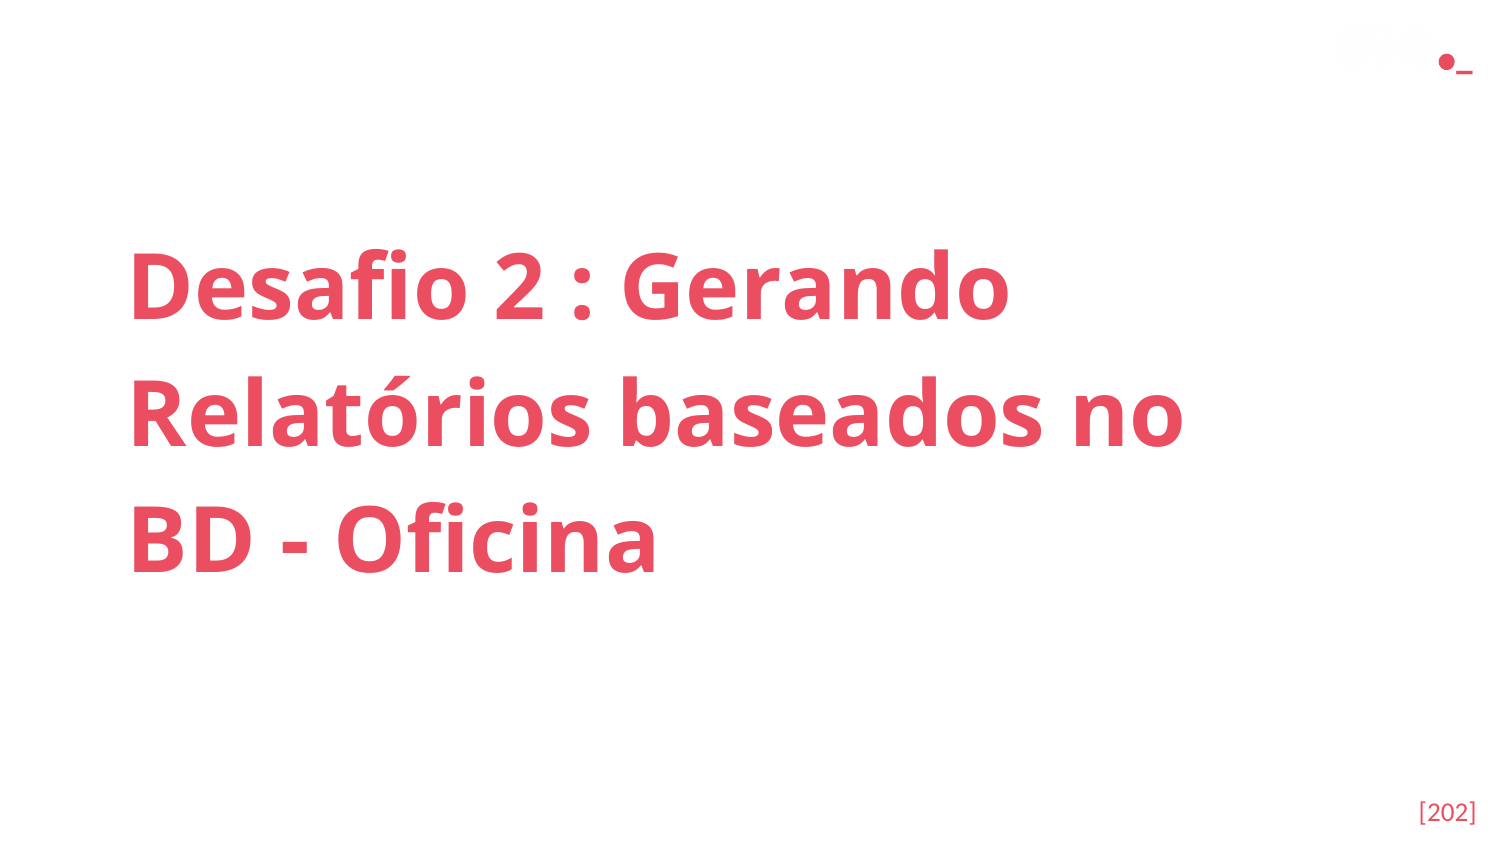

Desafio 2 : Gerando Relatórios baseados no BD - Oficina